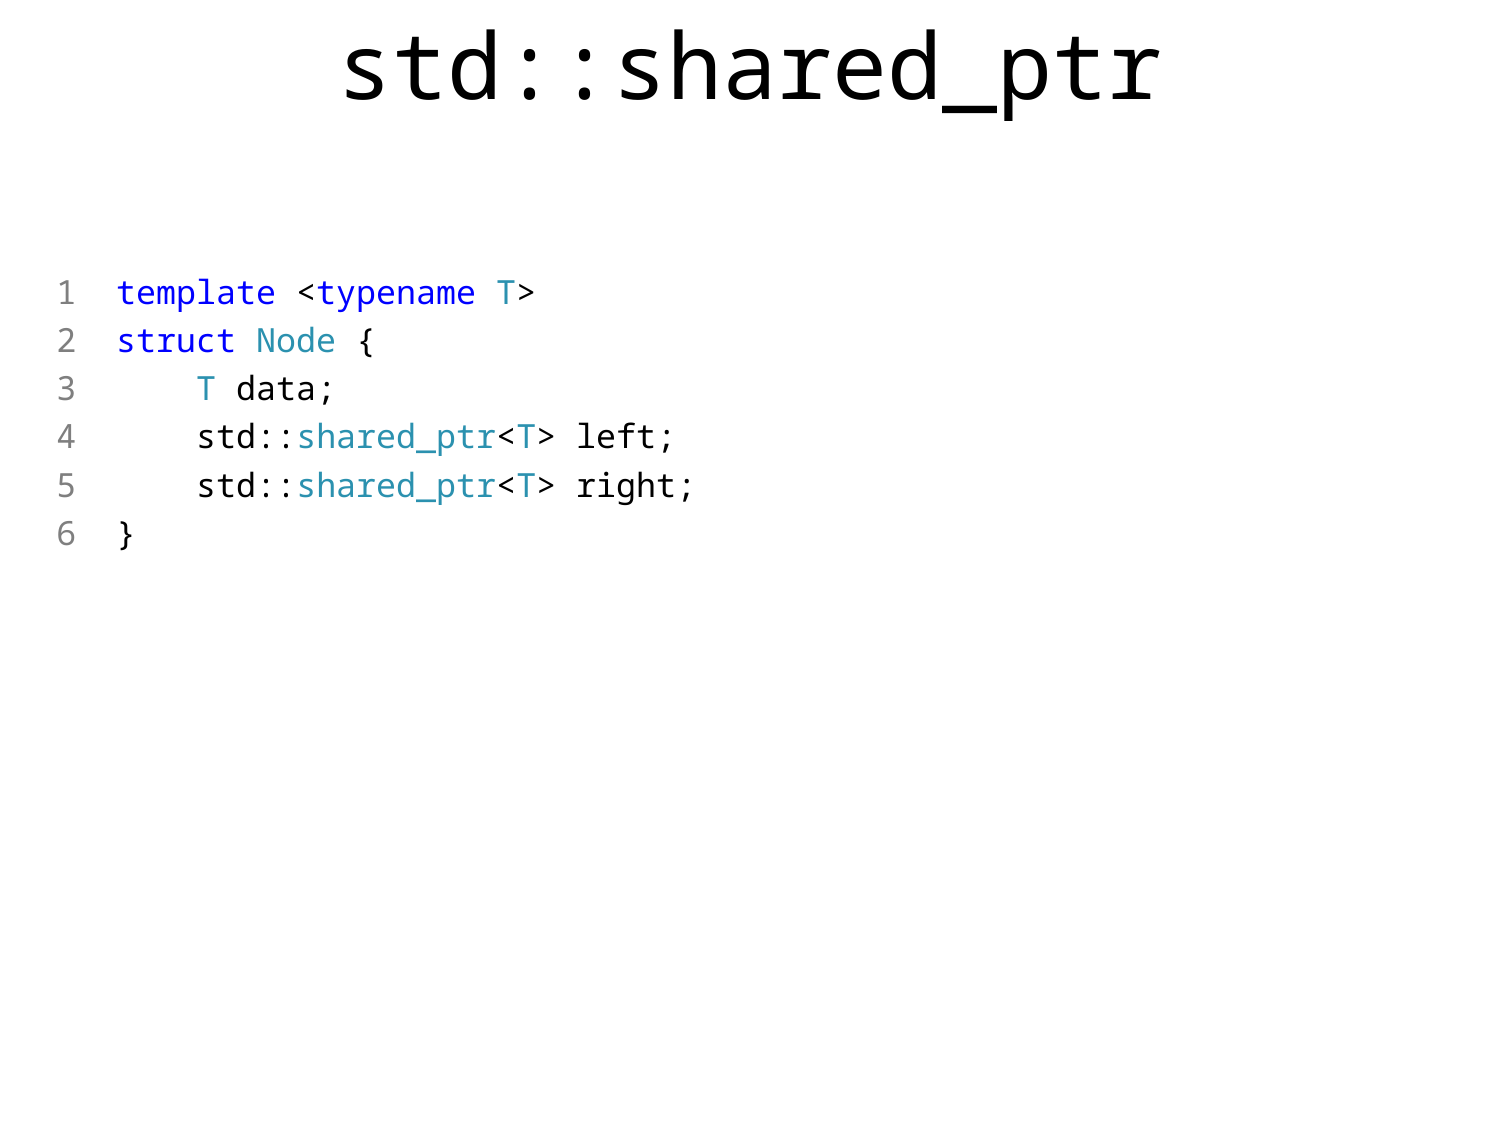

# std::shared_ptr
1 template <typename T>
2 struct Node {
3 T data;
4 std::shared_ptr<T> left;
5 std::shared_ptr<T> right;
6 }